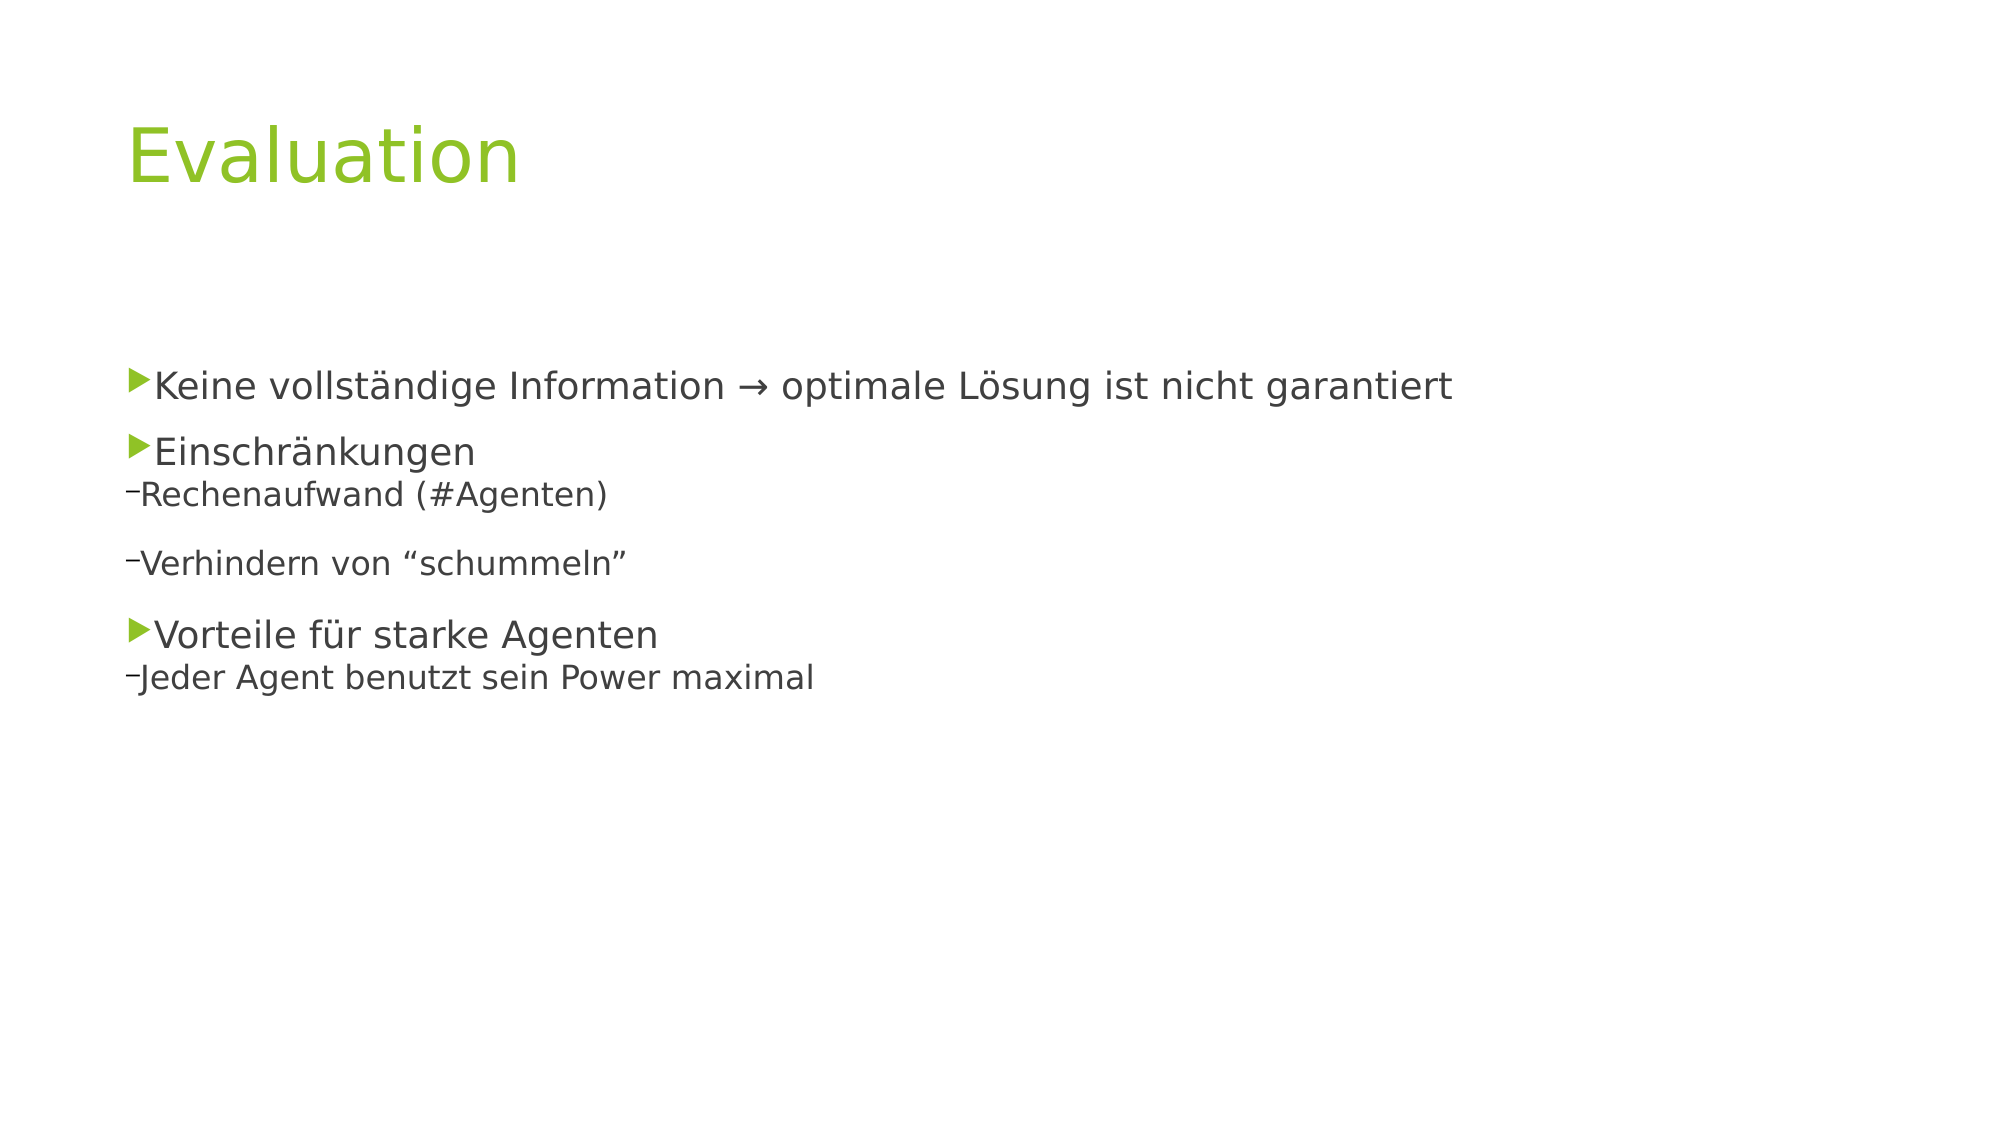

# Evaluation
Keine vollständige Information → optimale Lösung ist nicht garantiert
Einschränkungen
Rechenaufwand (#Agenten)
Verhindern von “schummeln”
Vorteile für starke Agenten
Jeder Agent benutzt sein Power maximal